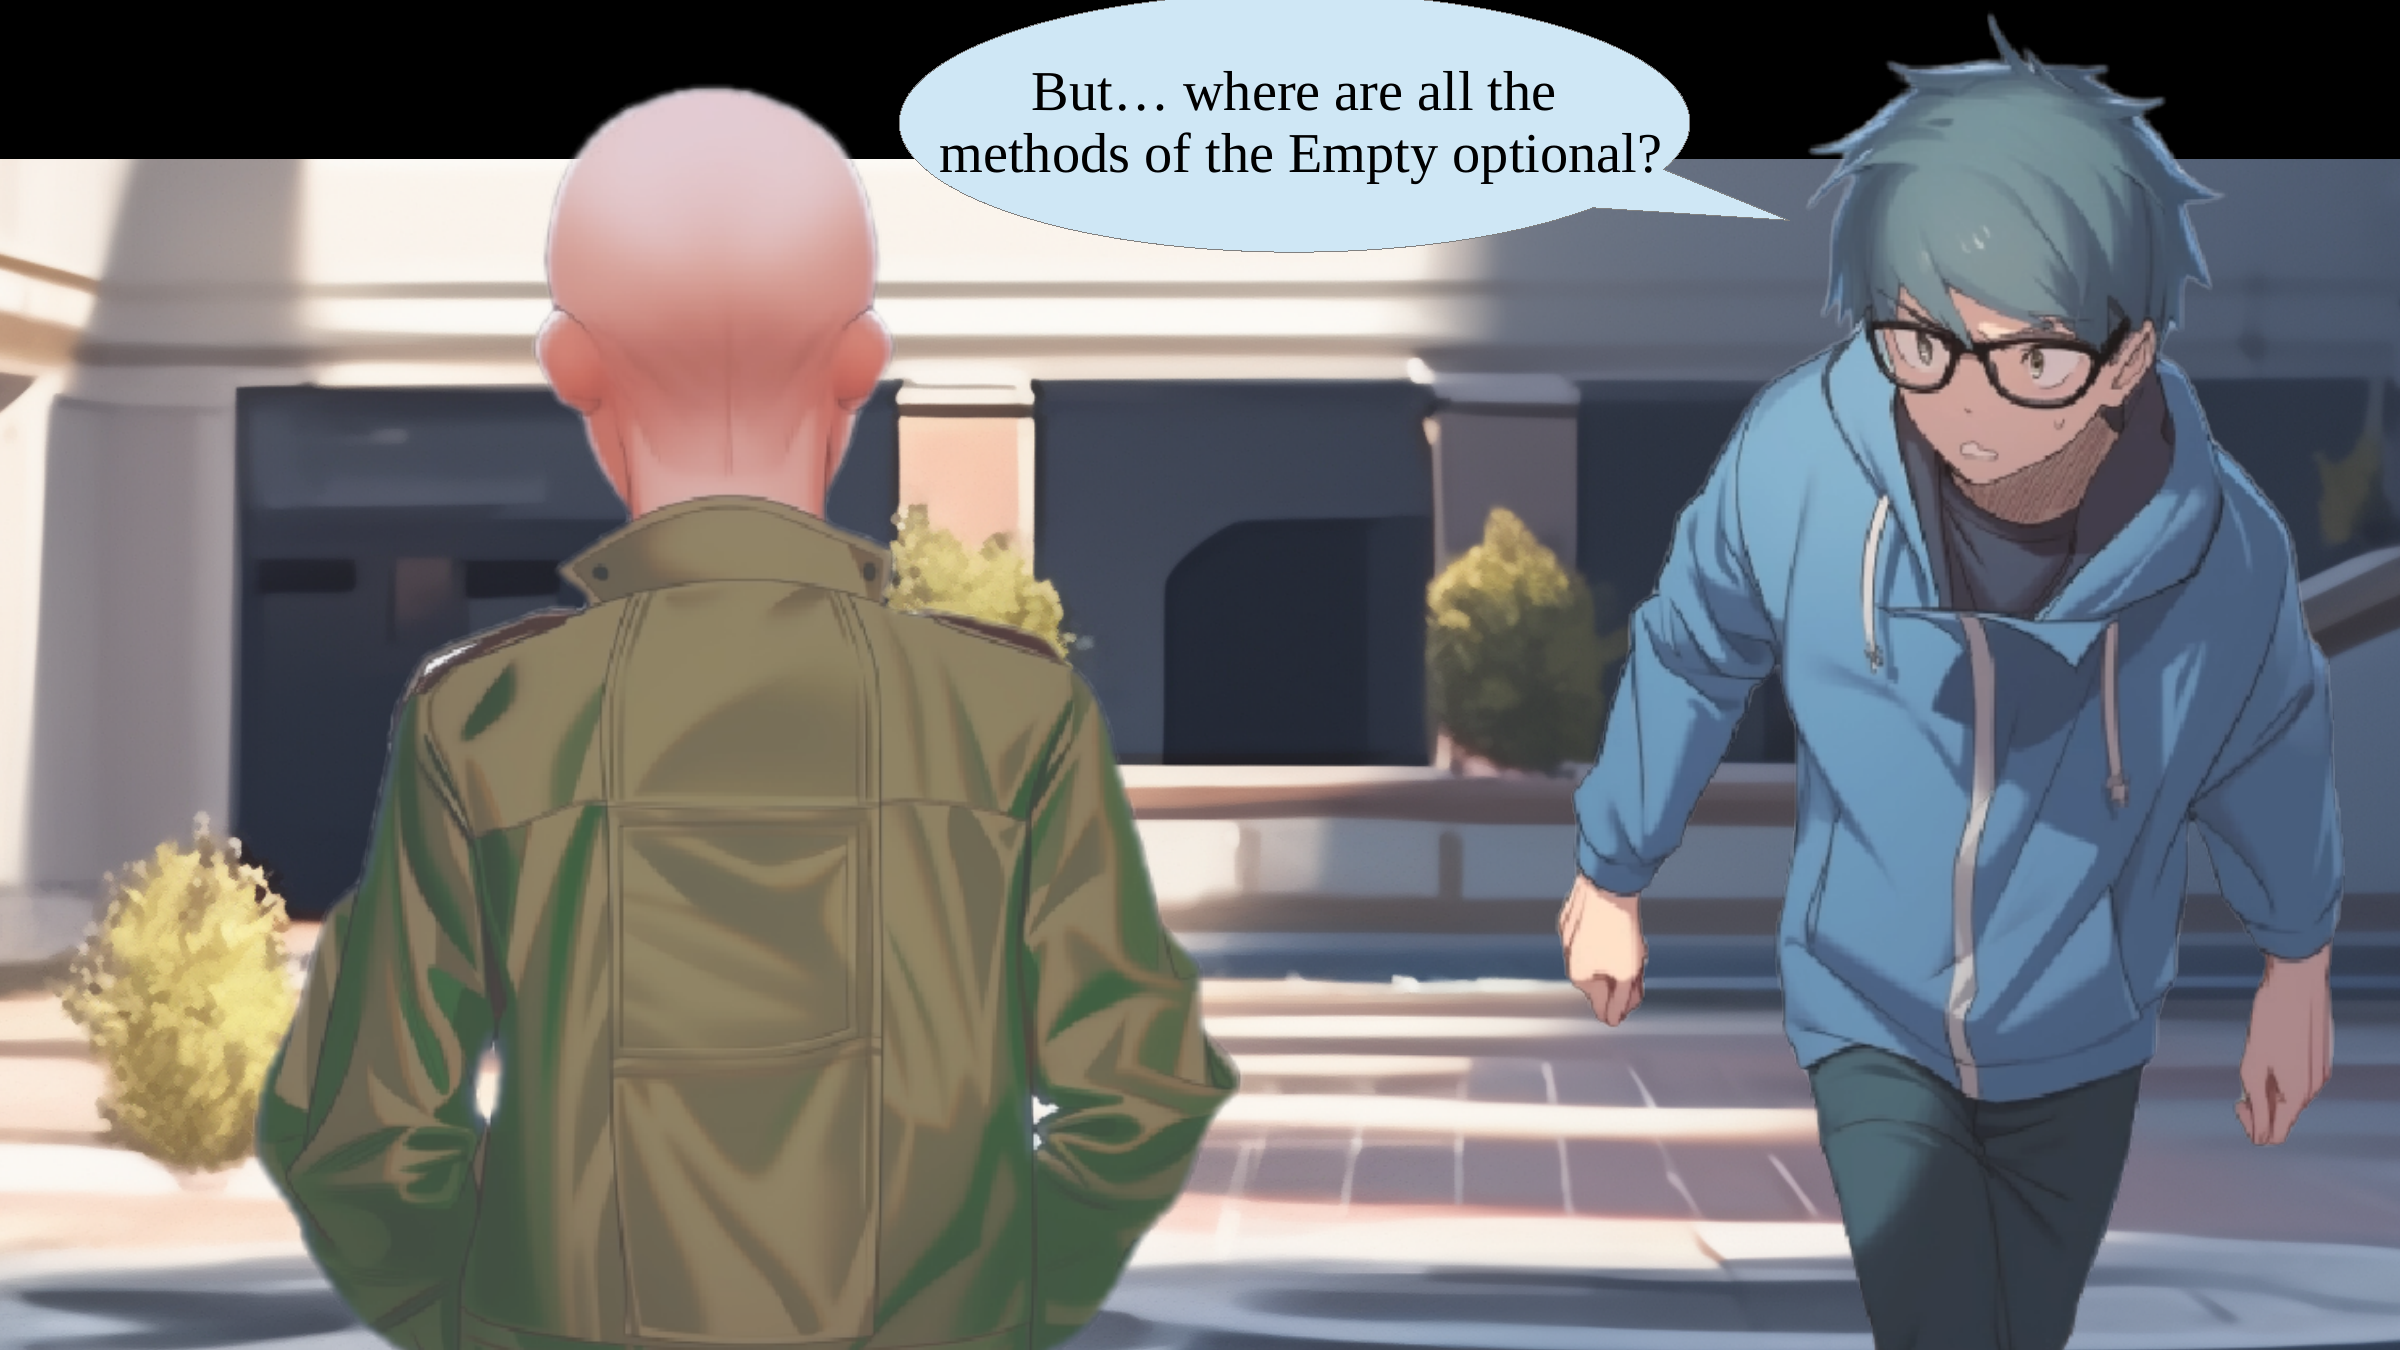

But… where are all the
 methods of the Empty optional?